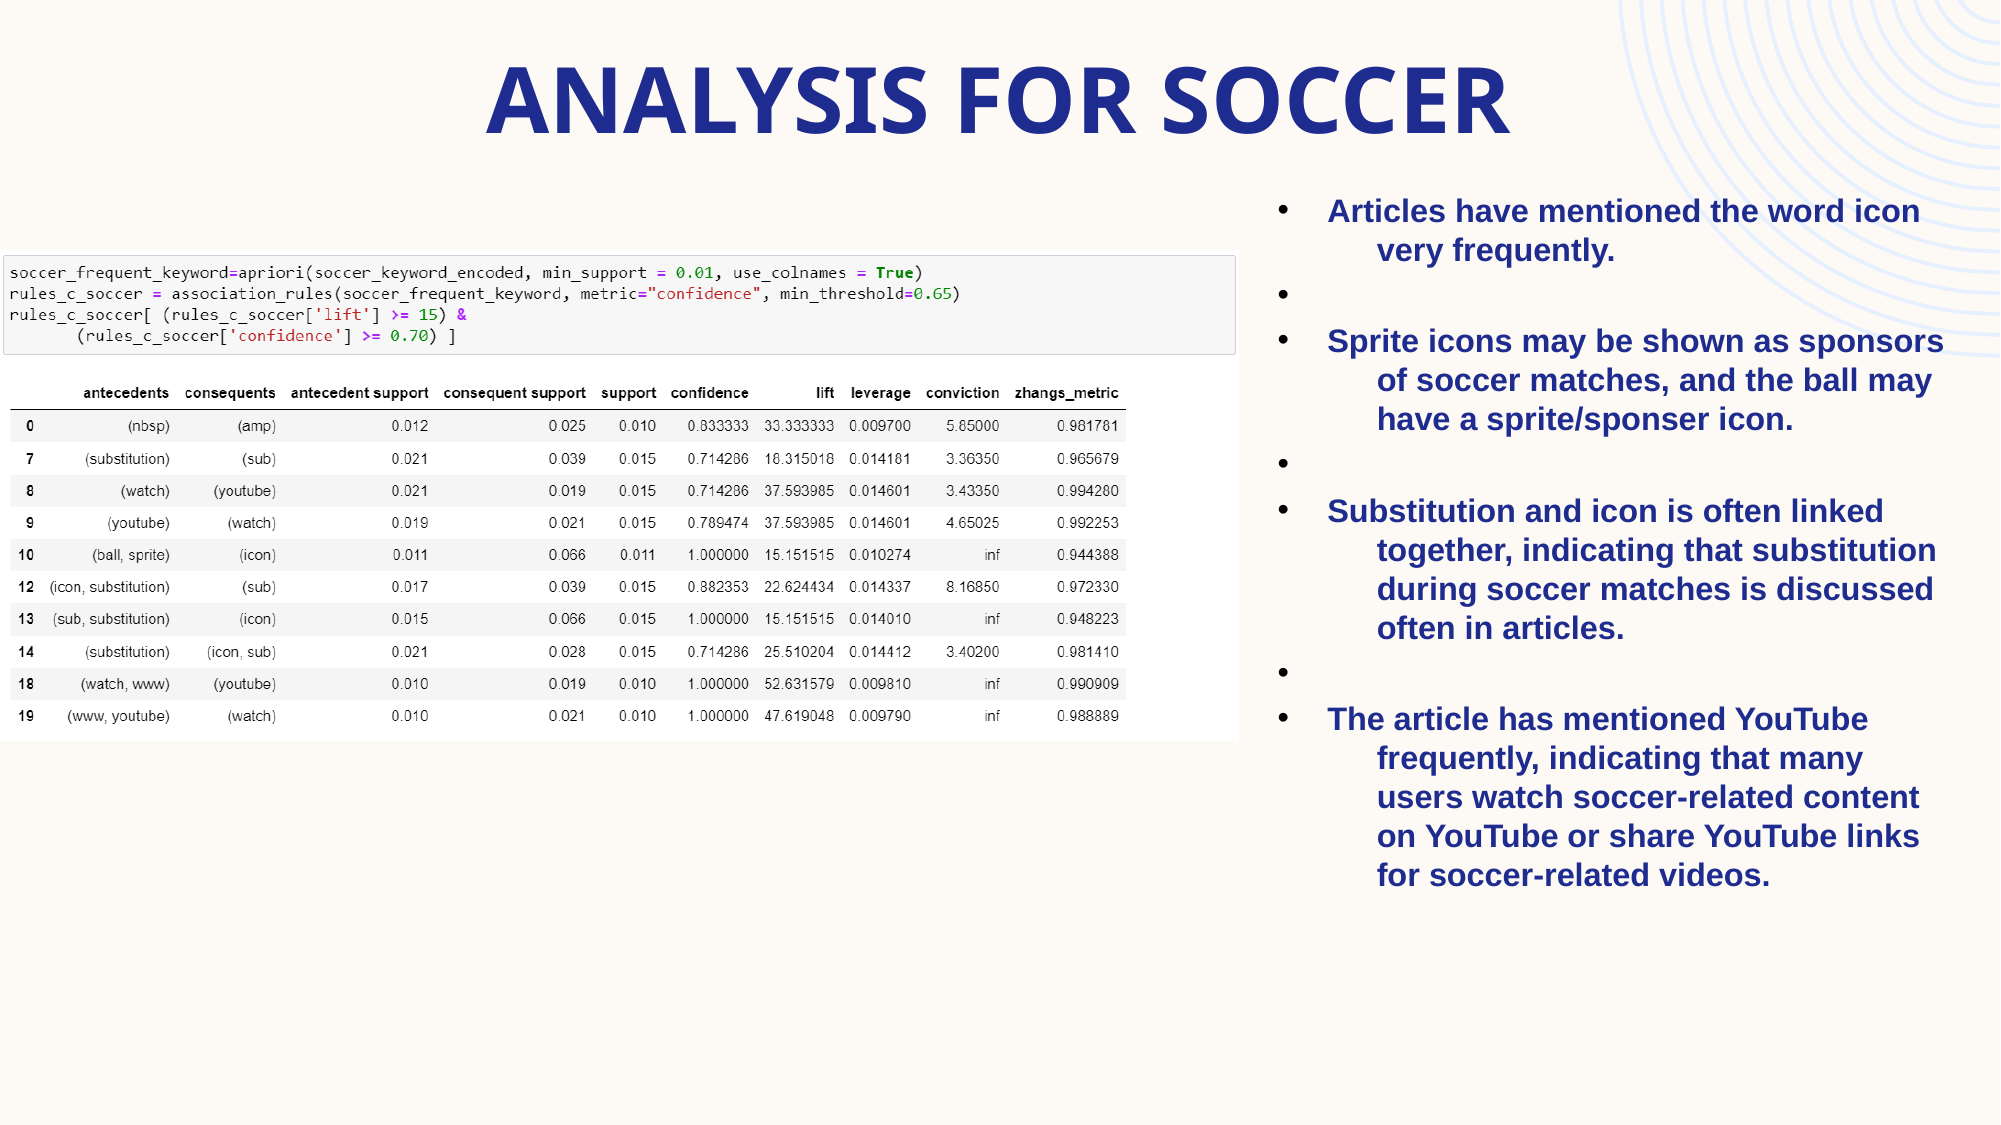

# Analysis for soccer
Articles have mentioned the word icon very frequently.
Sprite icons may be shown as sponsors of soccer matches, and the ball may have a sprite/sponser icon.
Substitution and icon is often linked together, indicating that substitution during soccer matches is discussed often in articles.
The article has mentioned YouTube frequently, indicating that many users watch soccer-related content on YouTube or share YouTube links for soccer-related videos.